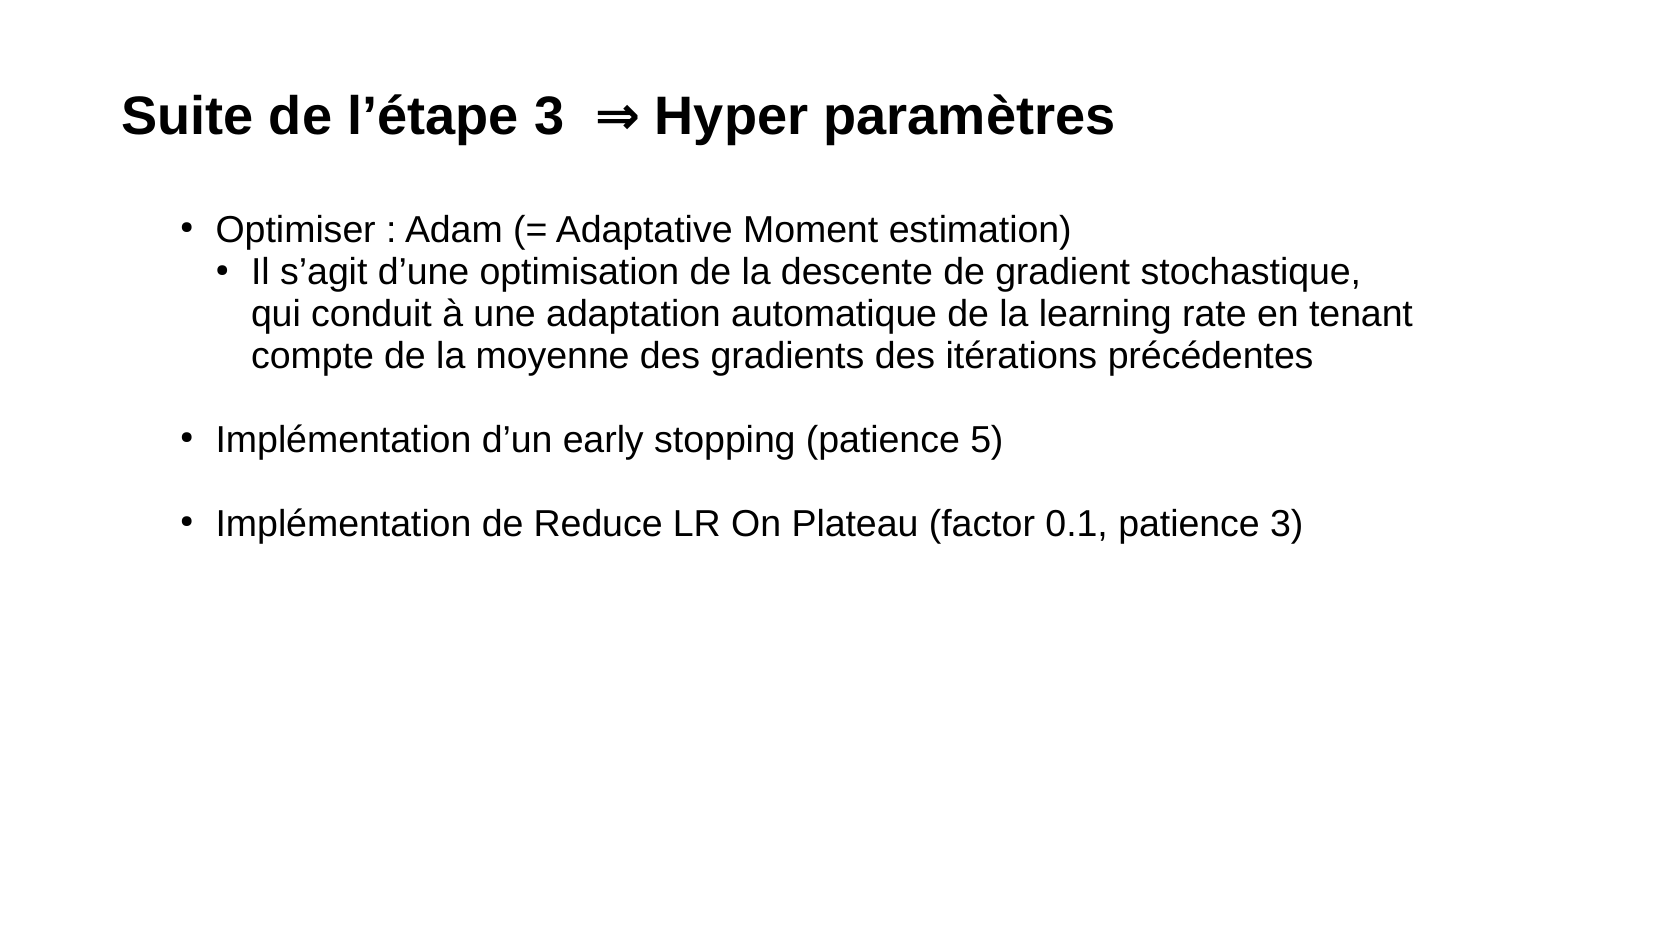

Suite de l’étape 3 ⇒ Hyper paramètres
Optimiser : Adam (= Adaptative Moment estimation)
Il s’agit d’une optimisation de la descente de gradient stochastique,
qui conduit à une adaptation automatique de la learning rate en tenant
compte de la moyenne des gradients des itérations précédentes
Implémentation d’un early stopping (patience 5)
Implémentation de Reduce LR On Plateau (factor 0.1, patience 3)